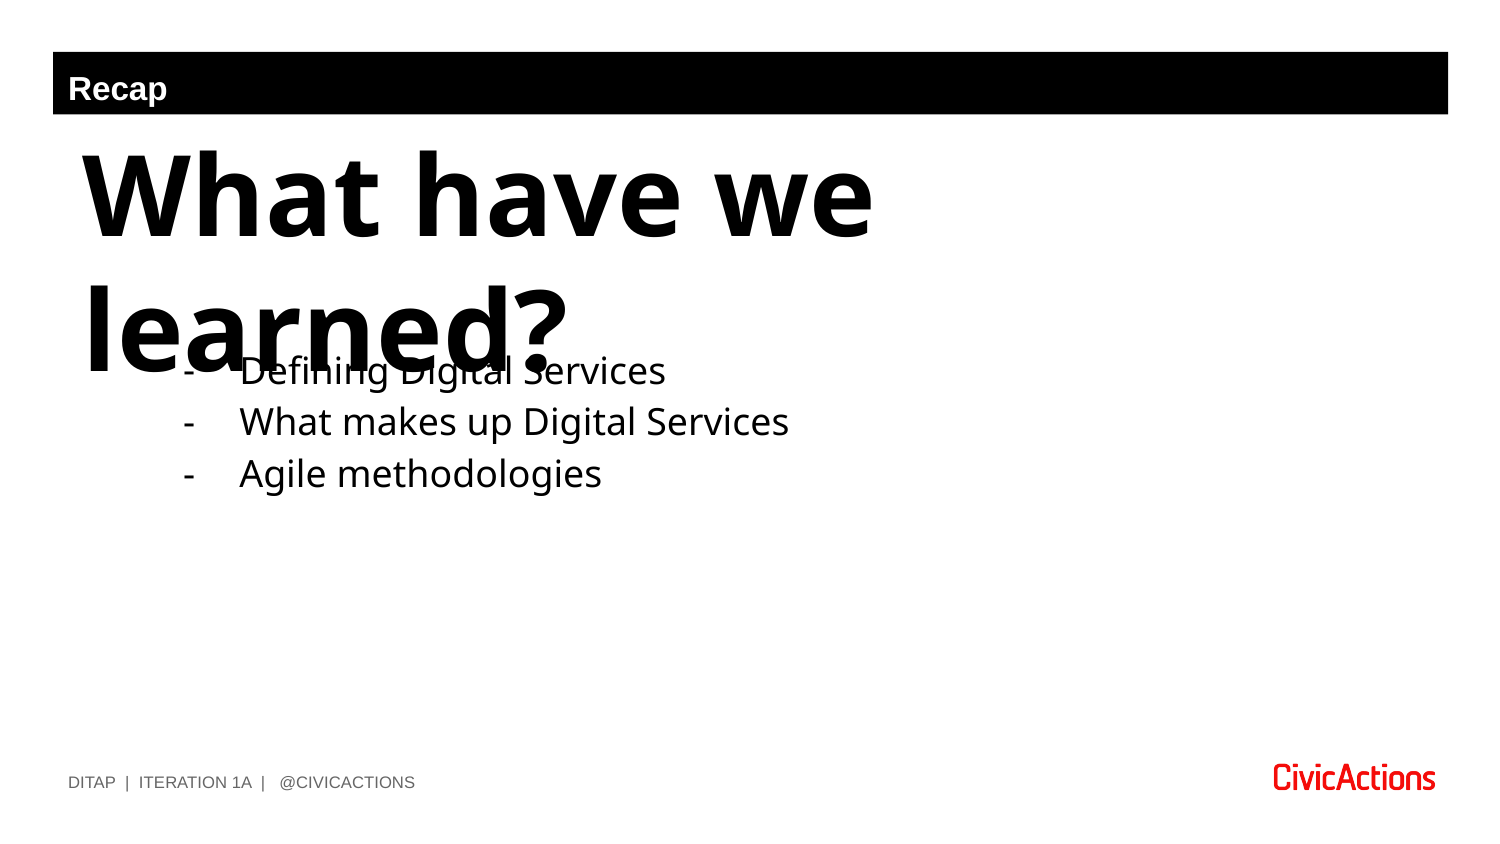

Recap
What have we learned?
# Defining Digital Services
What makes up Digital Services
Agile methodologies